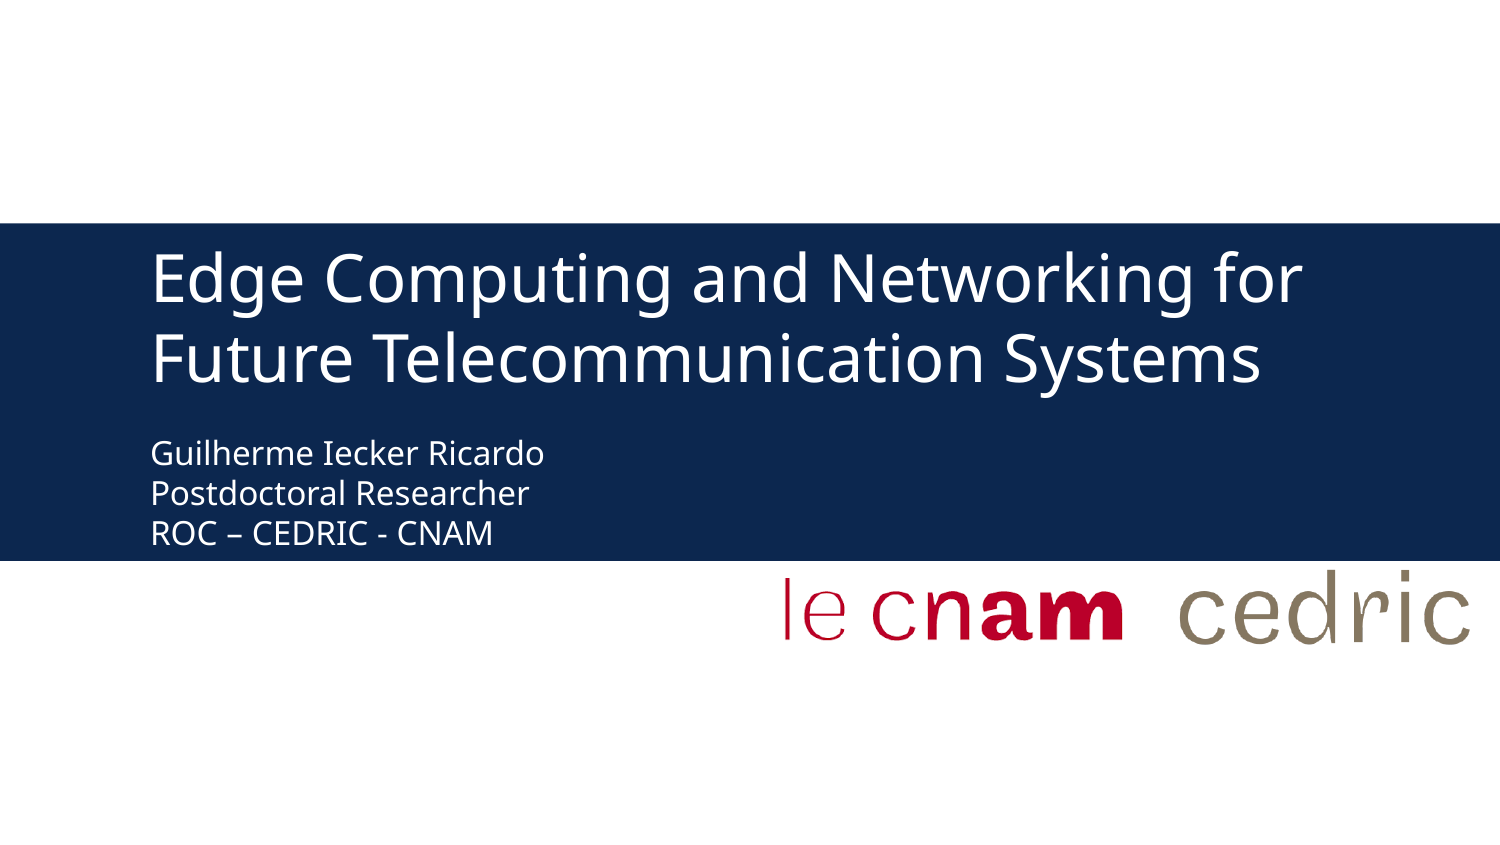

# Edge Computing and Networking for Future Telecommunication Systems
Guilherme Iecker Ricardo
Postdoctoral Researcher
ROC – CEDRIC - CNAM